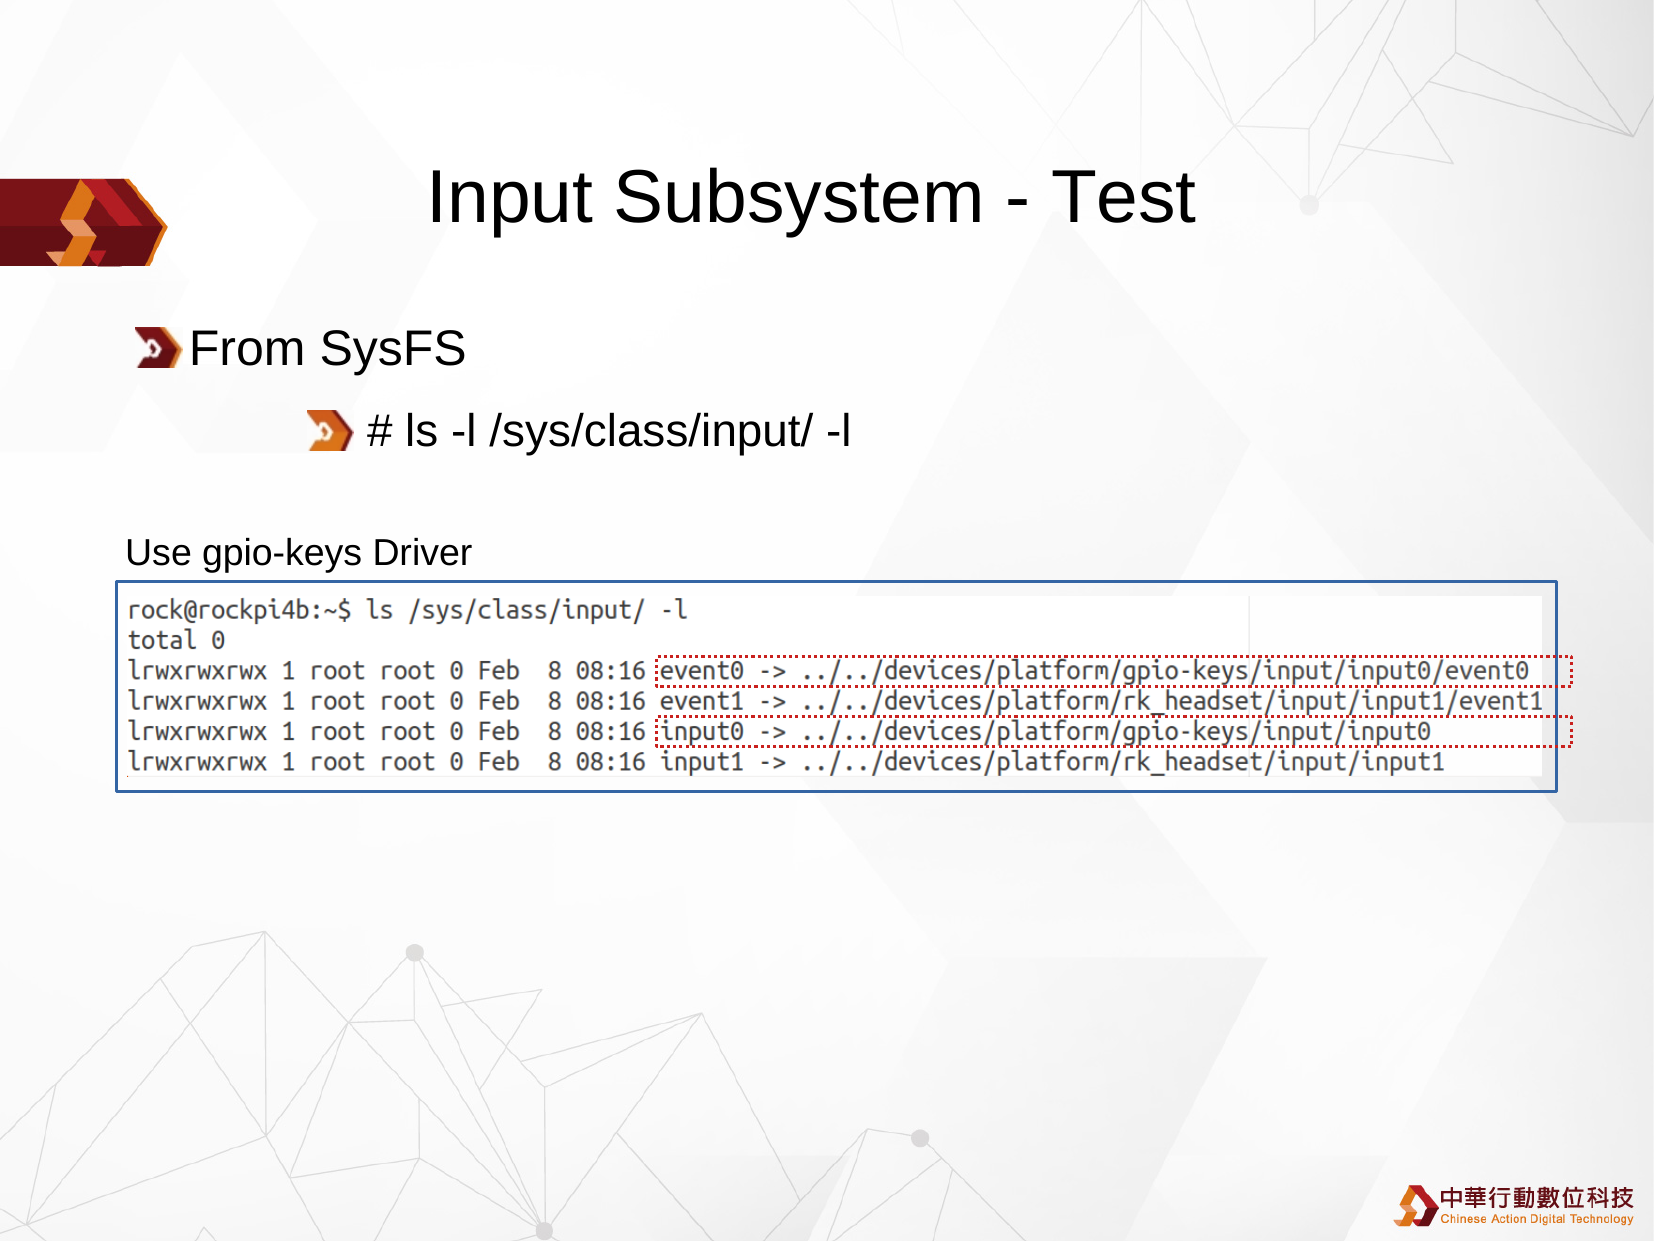

# Input Subsystem - Test
From SysFS
 # ls -l /sys/class/input/ -l
Use gpio-keys Driver